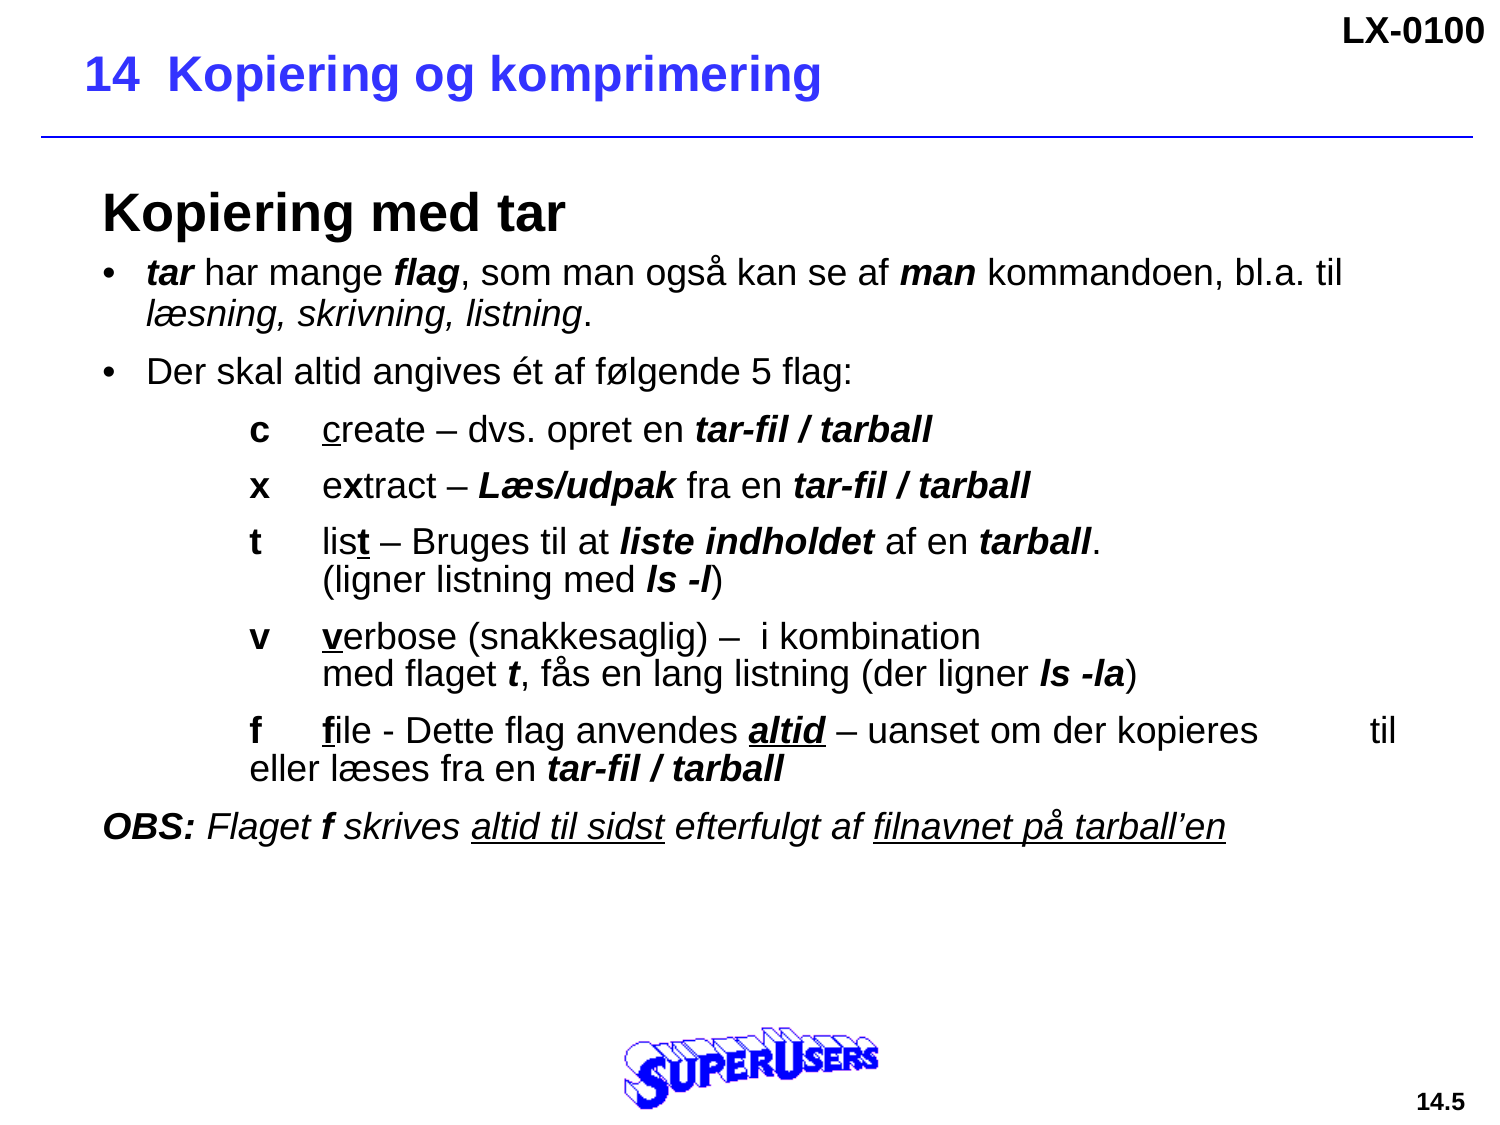

# 14 Kopiering og komprimering
Kopiering med tar
tar har mange flag, som man også kan se af man kommandoen, bl.a. til læsning, skrivning, listning.
Der skal altid angives ét af følgende 5 flag:
c	create – dvs. opret en tar-fil / tarball
x	extract – Læs/udpak fra en tar-fil / tarball
t	list – Bruges til at liste indholdet af en tarball.
	(ligner listning med ls -l)
v	verbose (snakkesaglig) – i kombination
 	med flaget t, fås en lang listning (der ligner ls -la)
f	file - Dette flag anvendes altid – uanset om der kopie­res 	til eller læses fra en tar-fil / tarball
OBS: Flaget f skrives altid til sidst efterfulgt af filnavnet på tarball’en